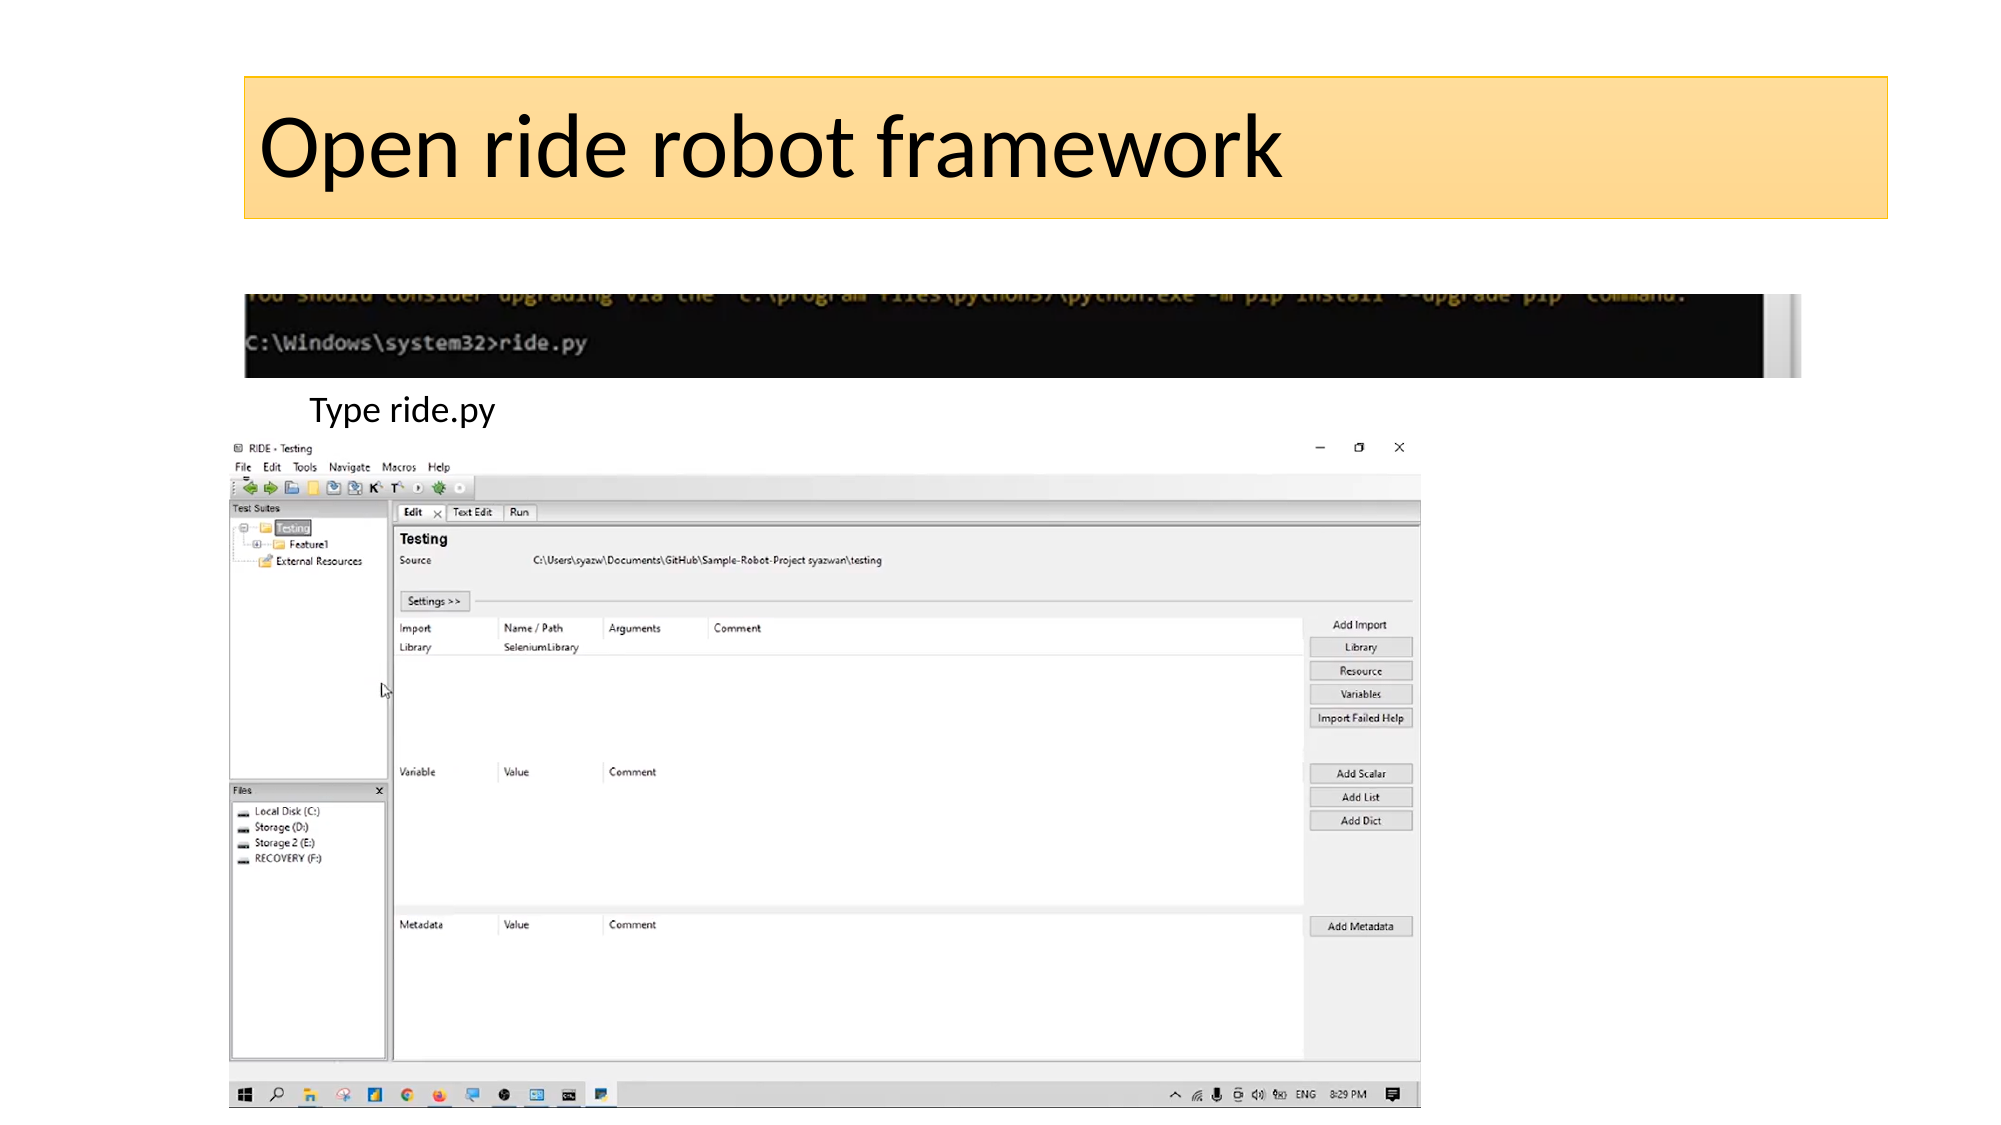

# Open ride robot framework
Type ride.py